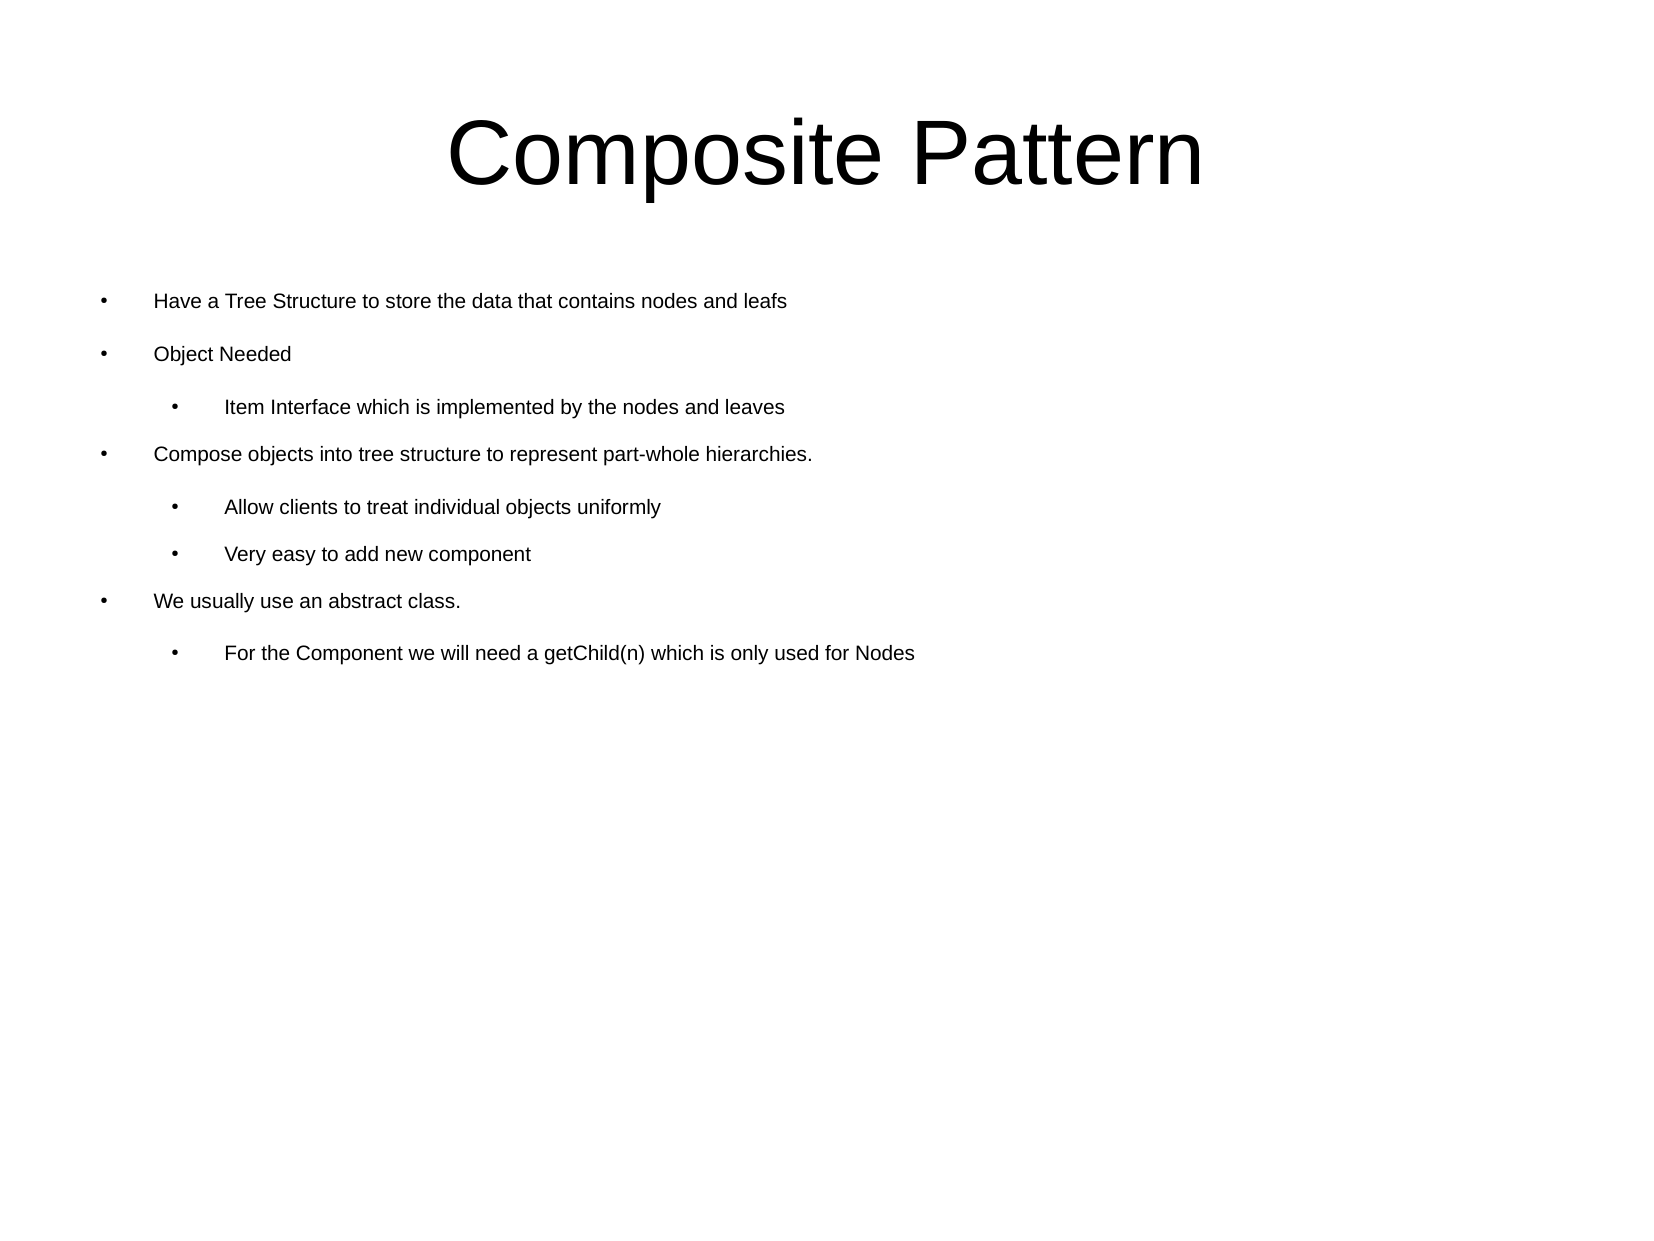

# Composite Pattern
Have a Tree Structure to store the data that contains nodes and leafs
Object Needed
Item Interface which is implemented by the nodes and leaves
Compose objects into tree structure to represent part-whole hierarchies.
Allow clients to treat individual objects uniformly
Very easy to add new component
We usually use an abstract class.
For the Component we will need a getChild(n) which is only used for Nodes